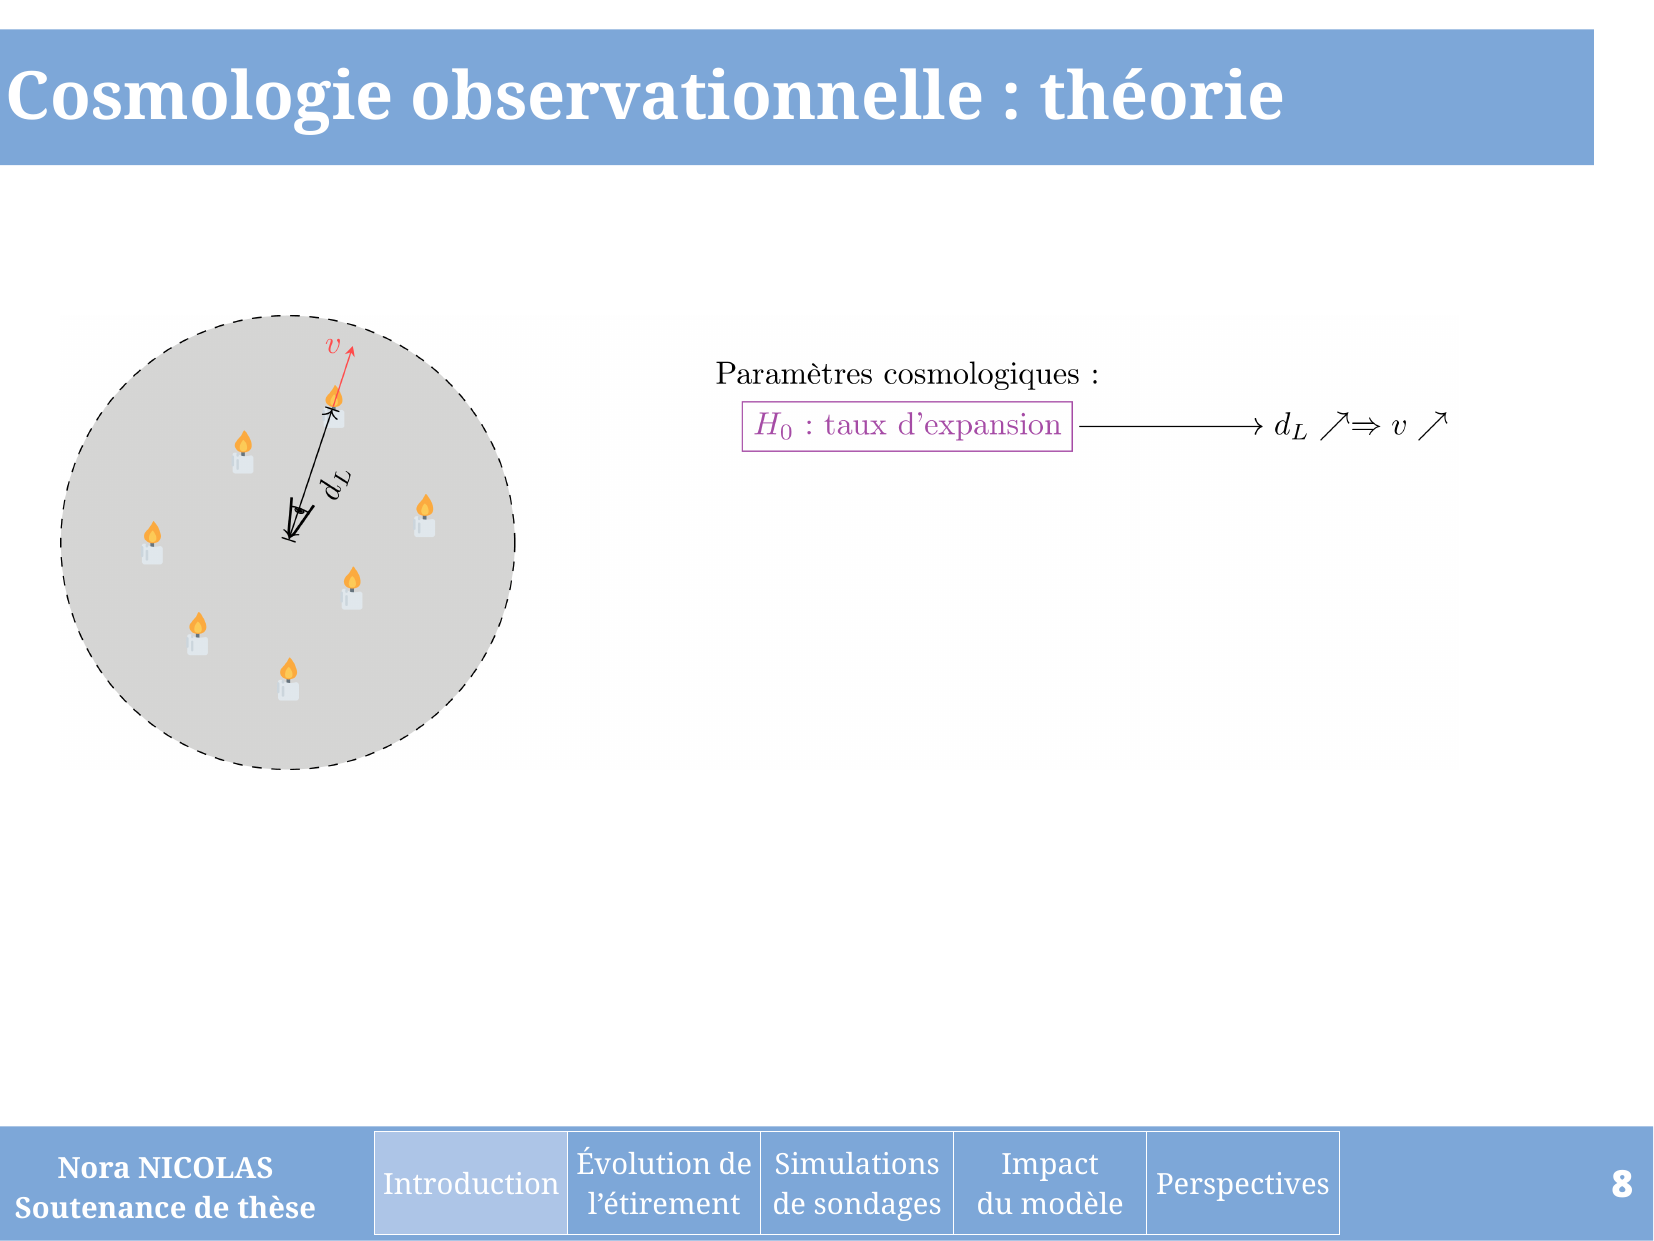

# Cosmologie observationnelle : théorie
8
Introduction
Évolution de
l’étirement
Simulations
de sondages
Impact
du modèle
Perspectives